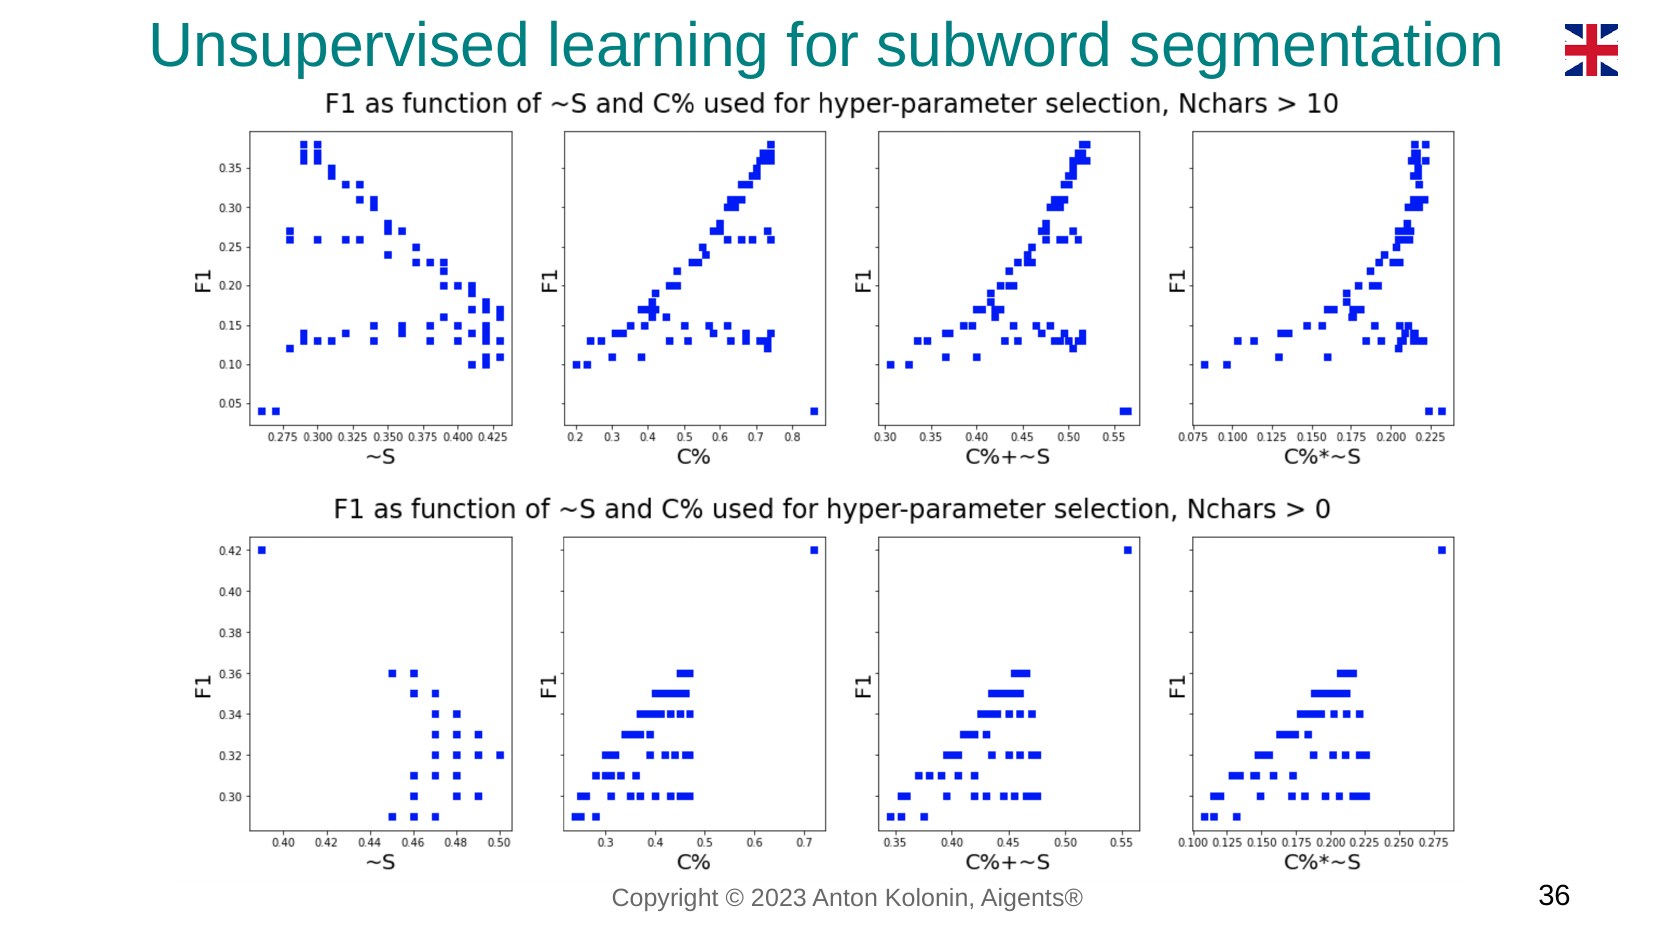

Unsupervised learning for subword segmentation
Copyright © 2023 Anton Kolonin, Aigents®
36